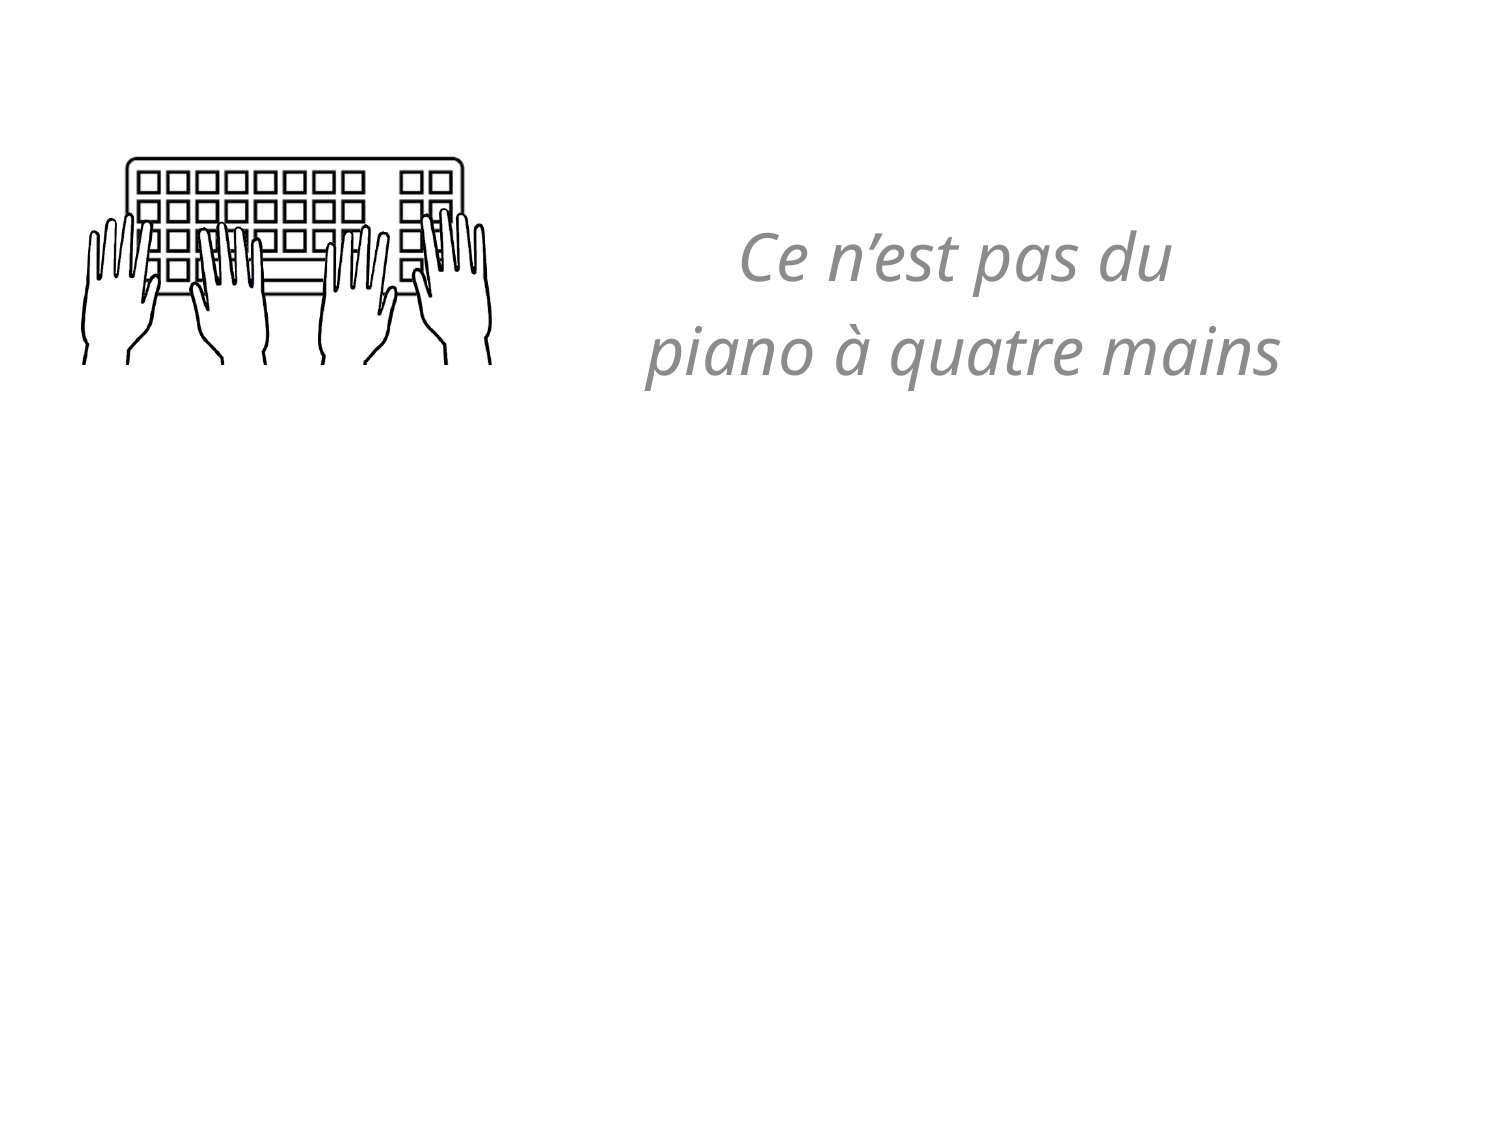

Ce n’est pas du
piano à quatre mains